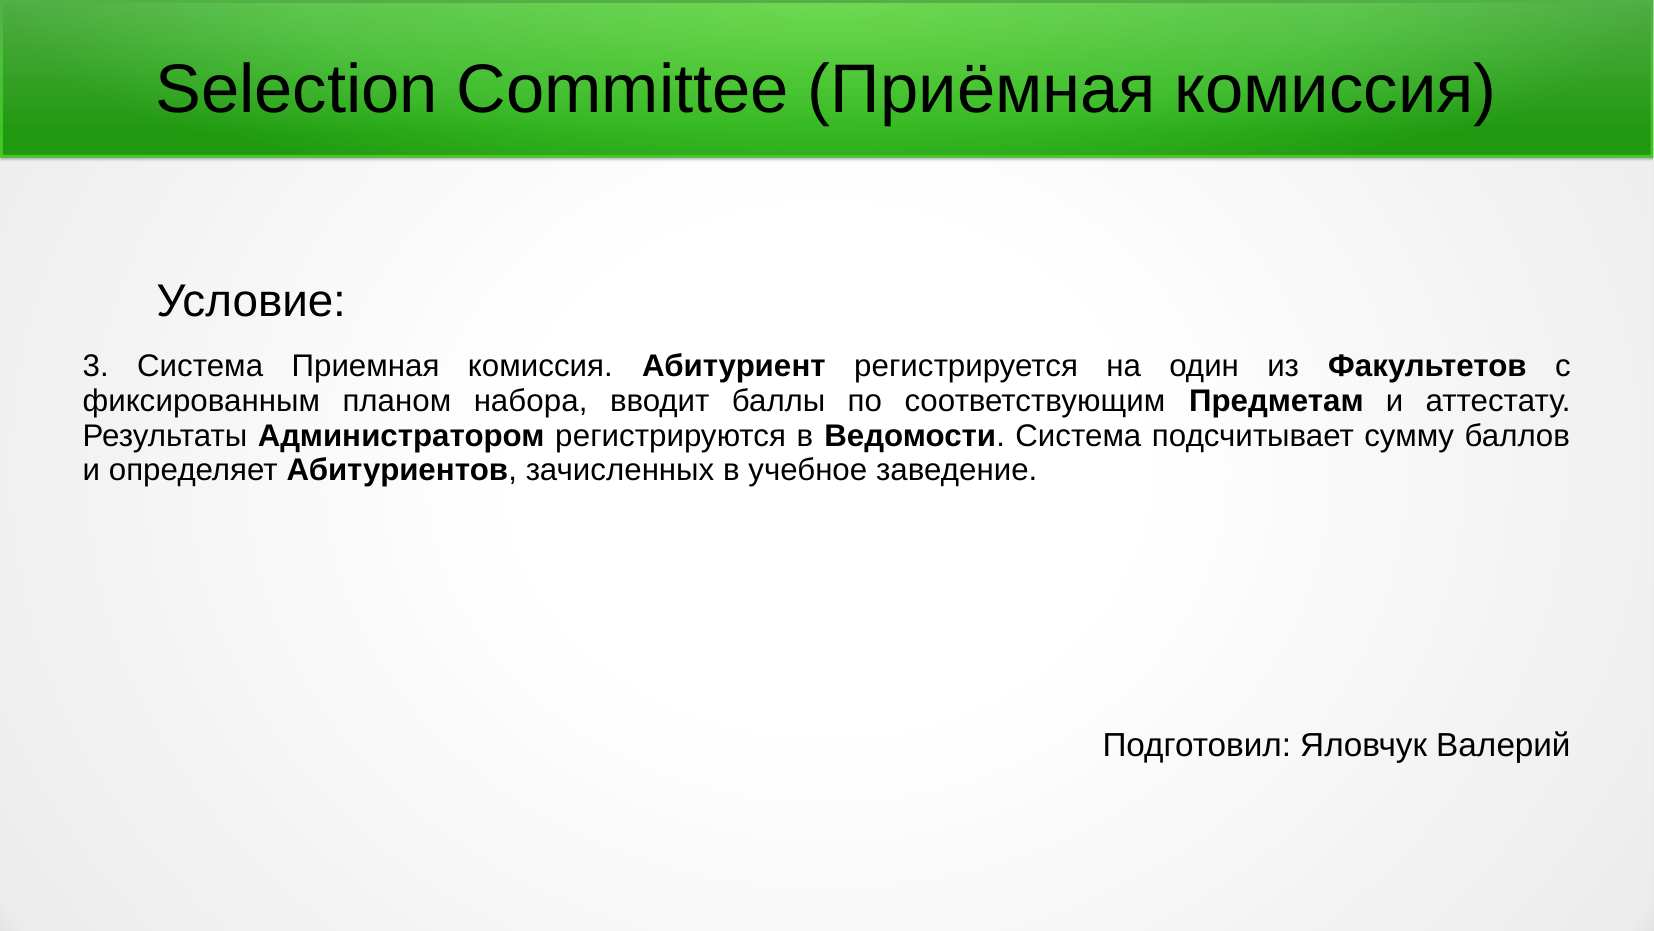

# Selection Committee (Приёмная комиссия)
	Условиe:
3. Система Приемная комиссия. Абитуриент регистрируется на один из Факультетов с фиксированным планом набора, вводит баллы по соответствующим Предметам и аттестату. Результаты Администратором регистрируются в Ведомости. Система подсчитывает сумму баллов и определяет Абитуриентов, зачисленных в учебное заведение.
Подготовил: Яловчук Валерий